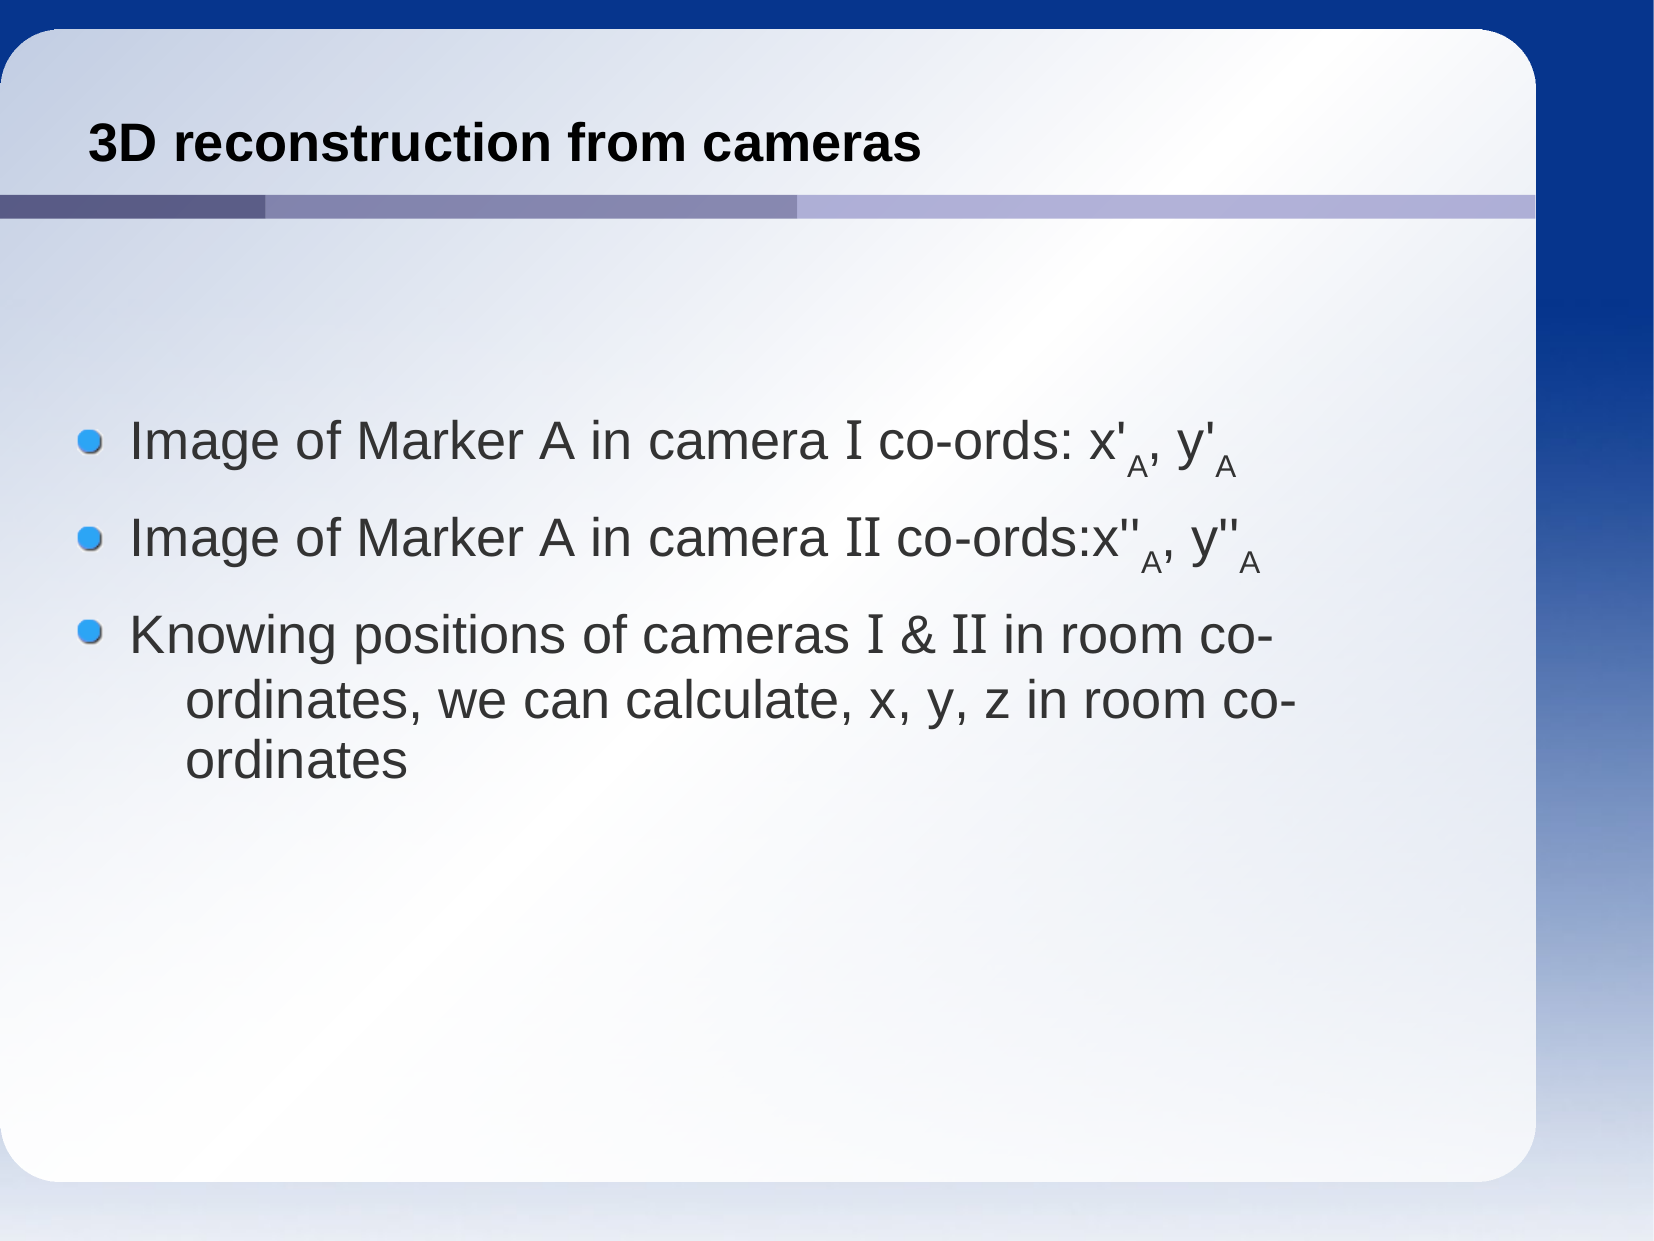

# 3D reconstruction from cameras
Image of Marker A in camera I co-ords: x'A, y'A
Image of Marker A in camera II co-ords:x''A, y''A
Knowing positions of cameras I & II in room co-ordinates, we can calculate, x, y, z in room co-ordinates